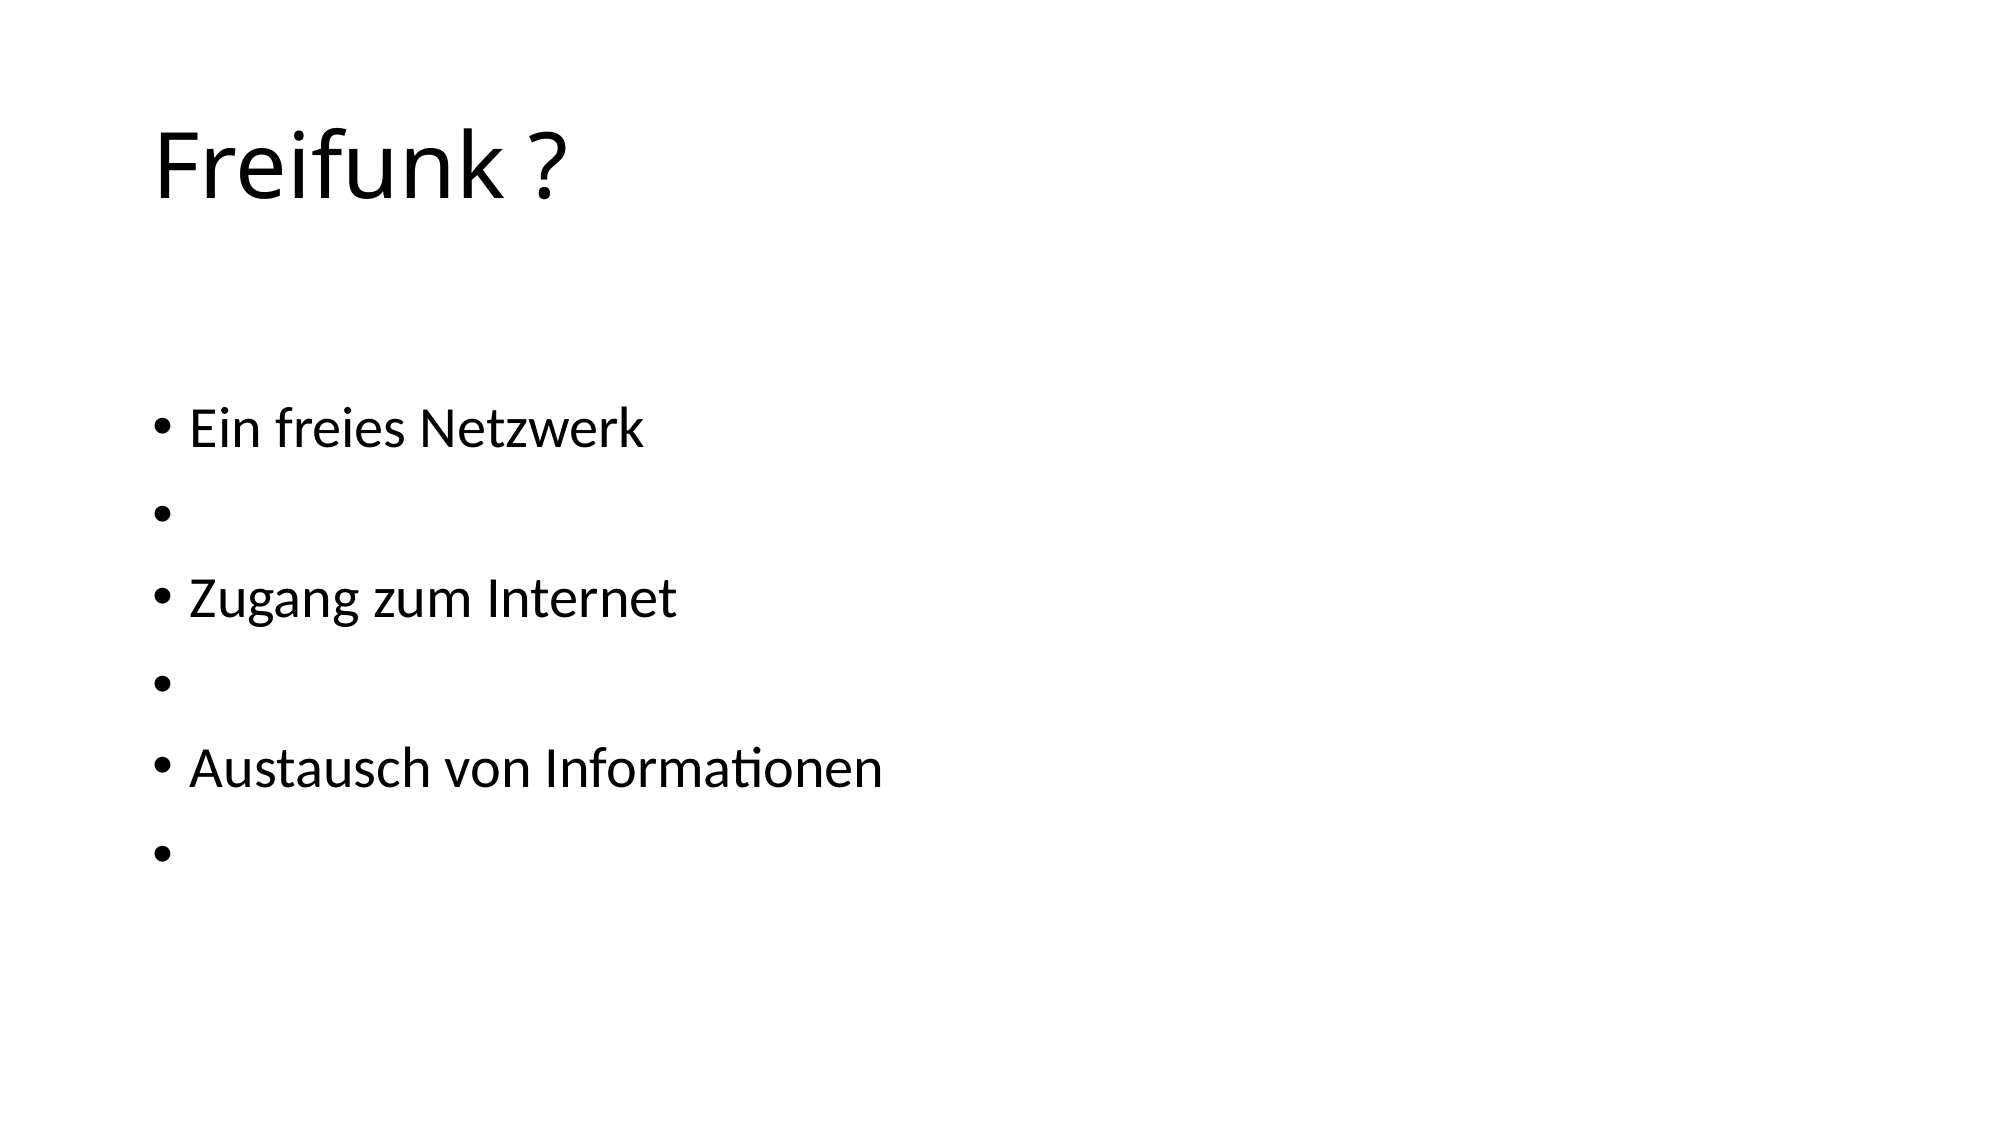

# Freifunk ?
Ein freies Netzwerk
Zugang zum Internet
Austausch von Informationen